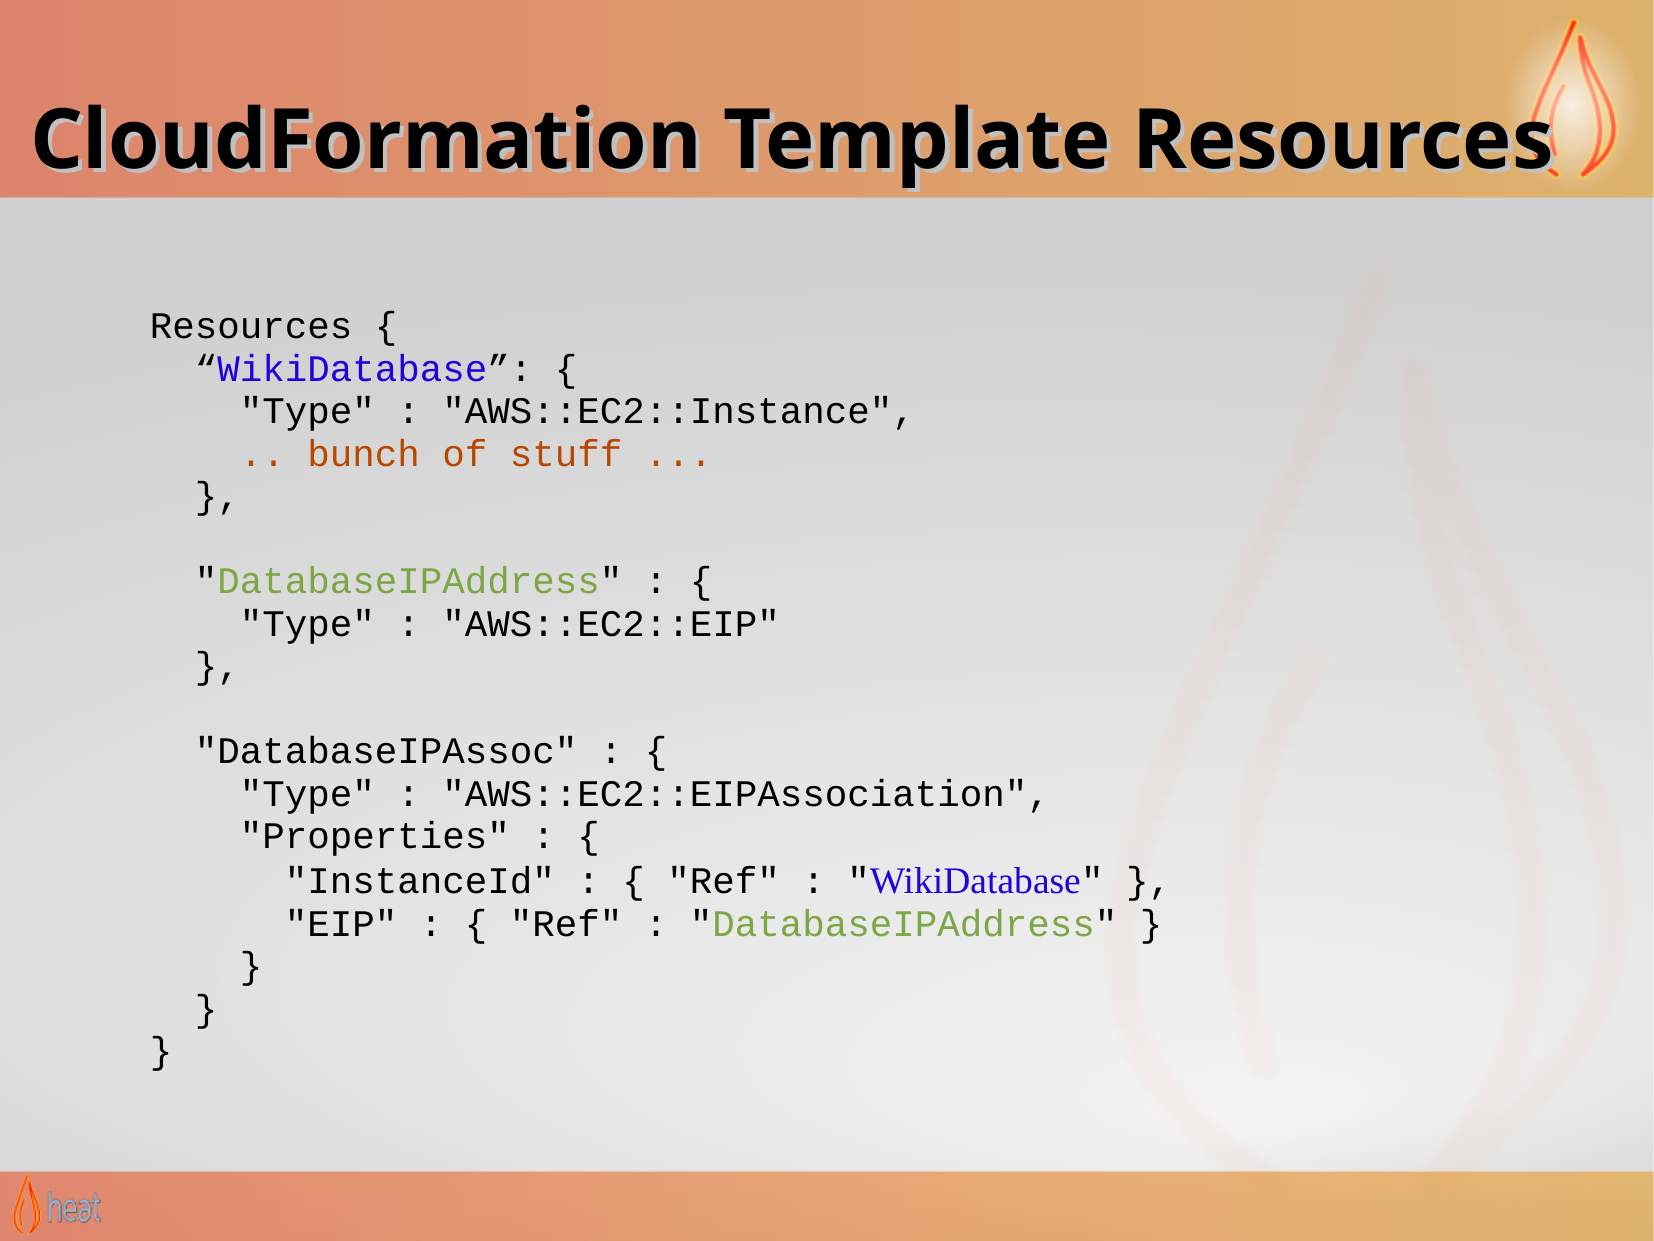

# CloudFormation Template Resources
Resources {
 “WikiDatabase”: {
 "Type" : "AWS::EC2::Instance",
 .. bunch of stuff ...
 },
 "DatabaseIPAddress" : {
 "Type" : "AWS::EC2::EIP"
 },
 "DatabaseIPAssoc" : {
 "Type" : "AWS::EC2::EIPAssociation",
 "Properties" : {
 "InstanceId" : { "Ref" : "WikiDatabase" },
 "EIP" : { "Ref" : "DatabaseIPAddress" }
 }
 }
}